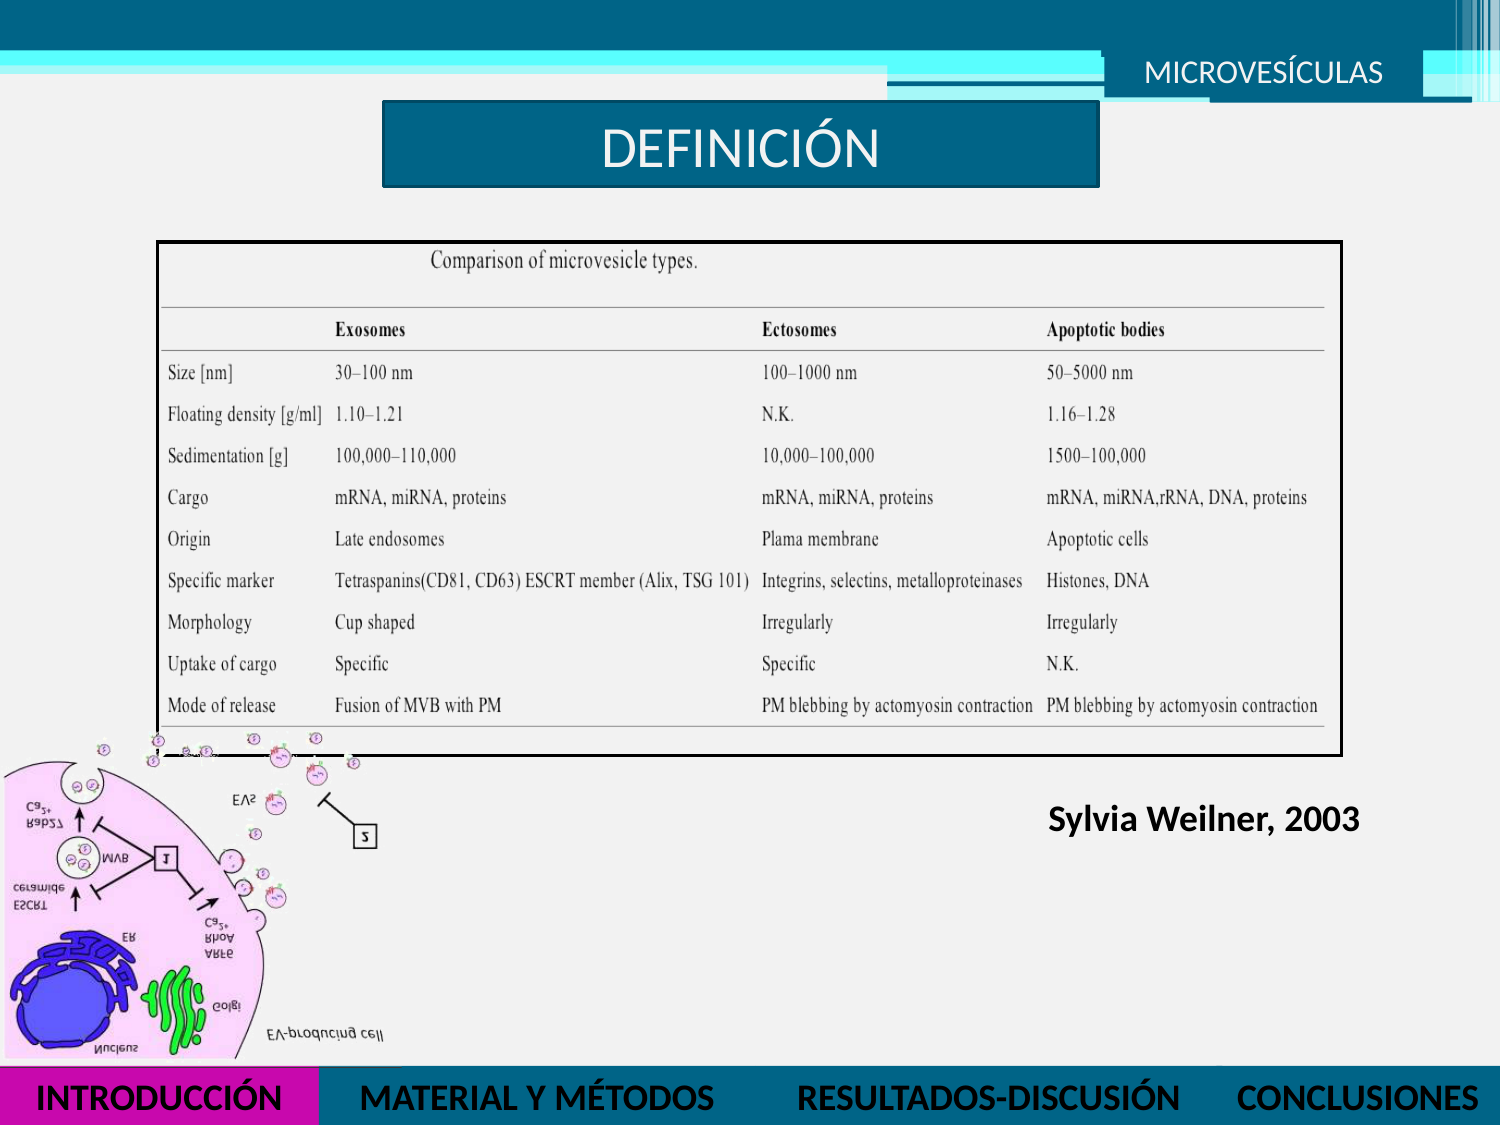

# INTRODUCCIÓN
MICROVESÍCULAS
DEFINICIÓN
Sylvia Weilner, 2003
INTRODUCCIÓN
MATERIAL Y MÉTODOS
RESULTADOS-DISCUSIÓN
CONCLUSIONES